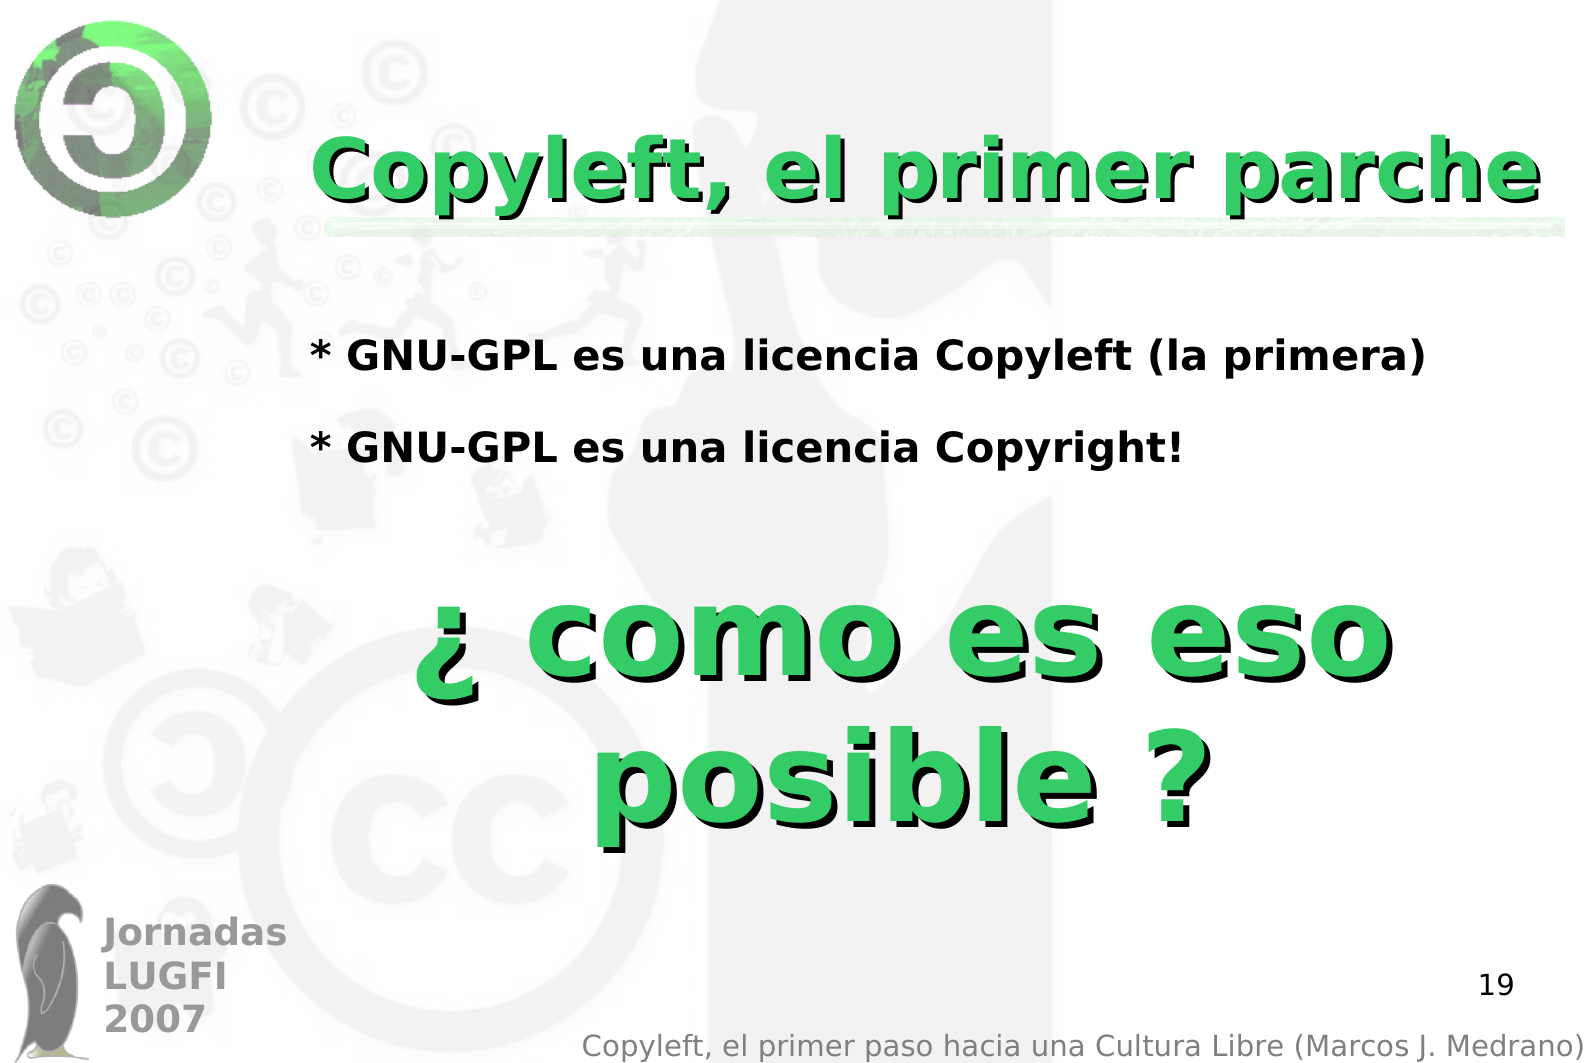

Copyleft, el primer parche
* GNU-GPL es una licencia Copyleft (la primera)
* GNU-GPL es una licencia Copyright!
¿ como es eso posible ?
19